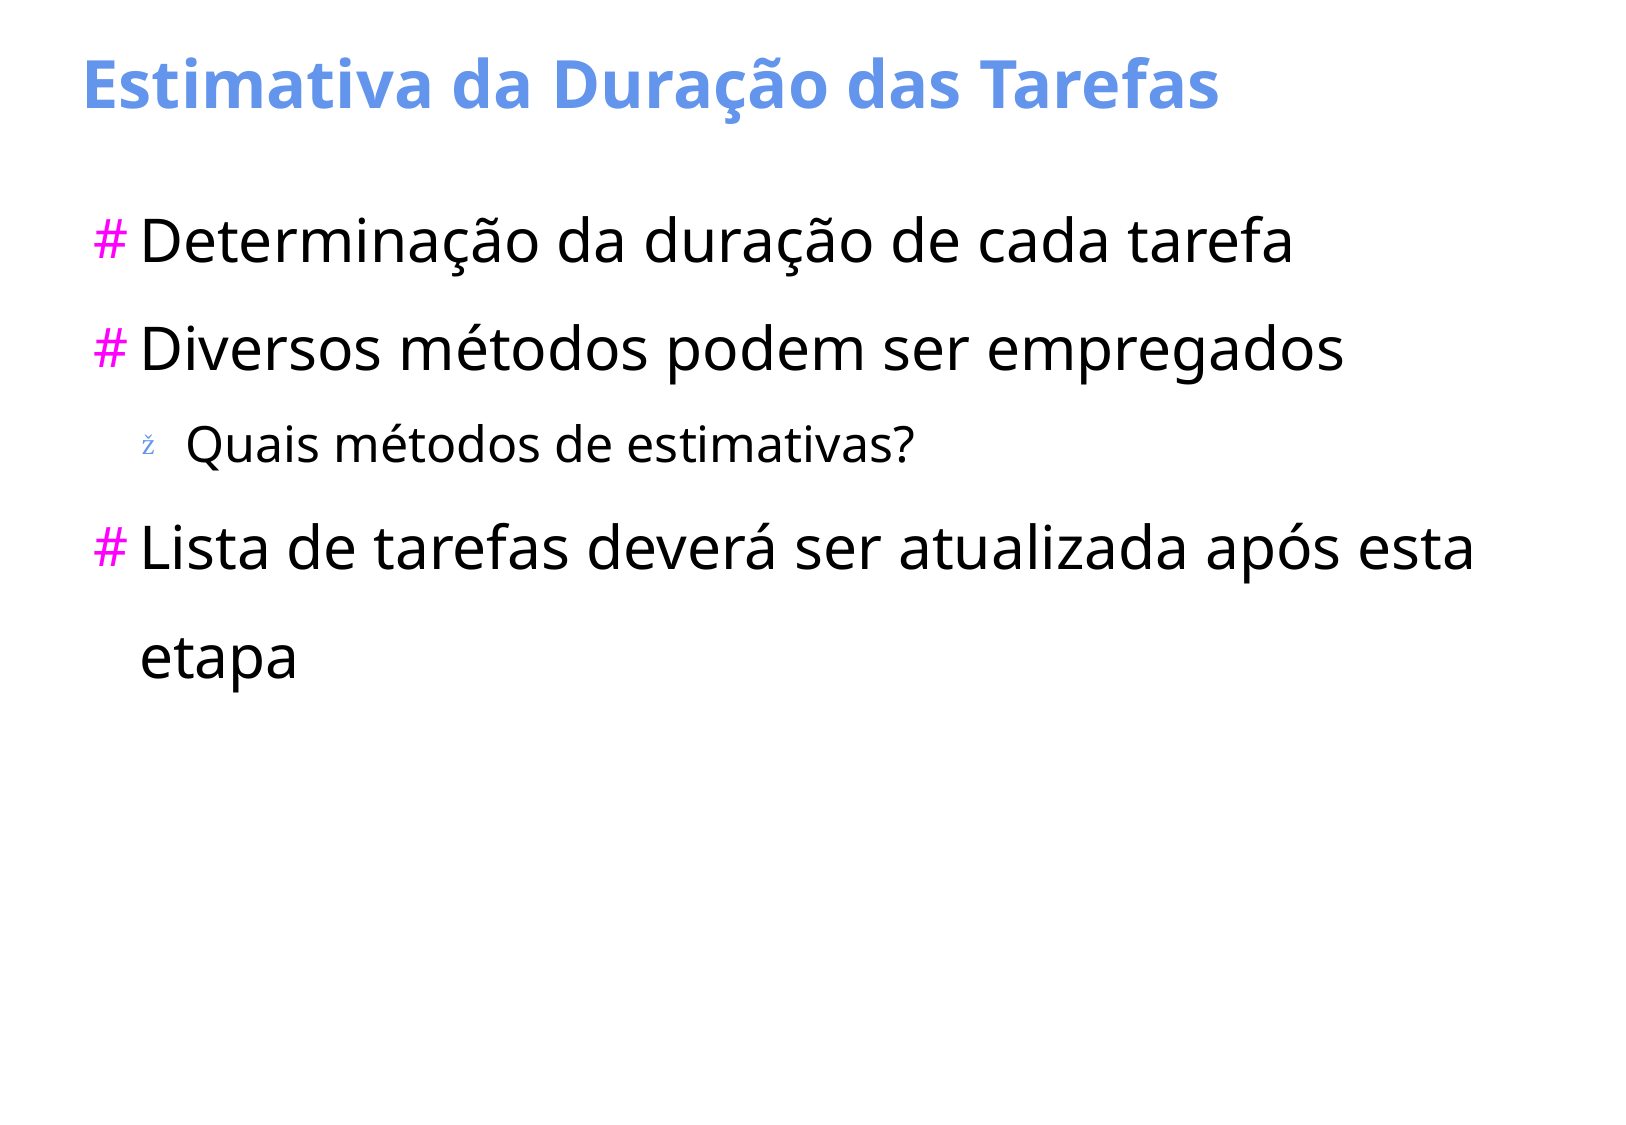

# Estimativa da Duração das Tarefas
Determinação da duração de cada tarefa
Diversos métodos podem ser empregados
Quais métodos de estimativas?
Lista de tarefas deverá ser atualizada após esta etapa